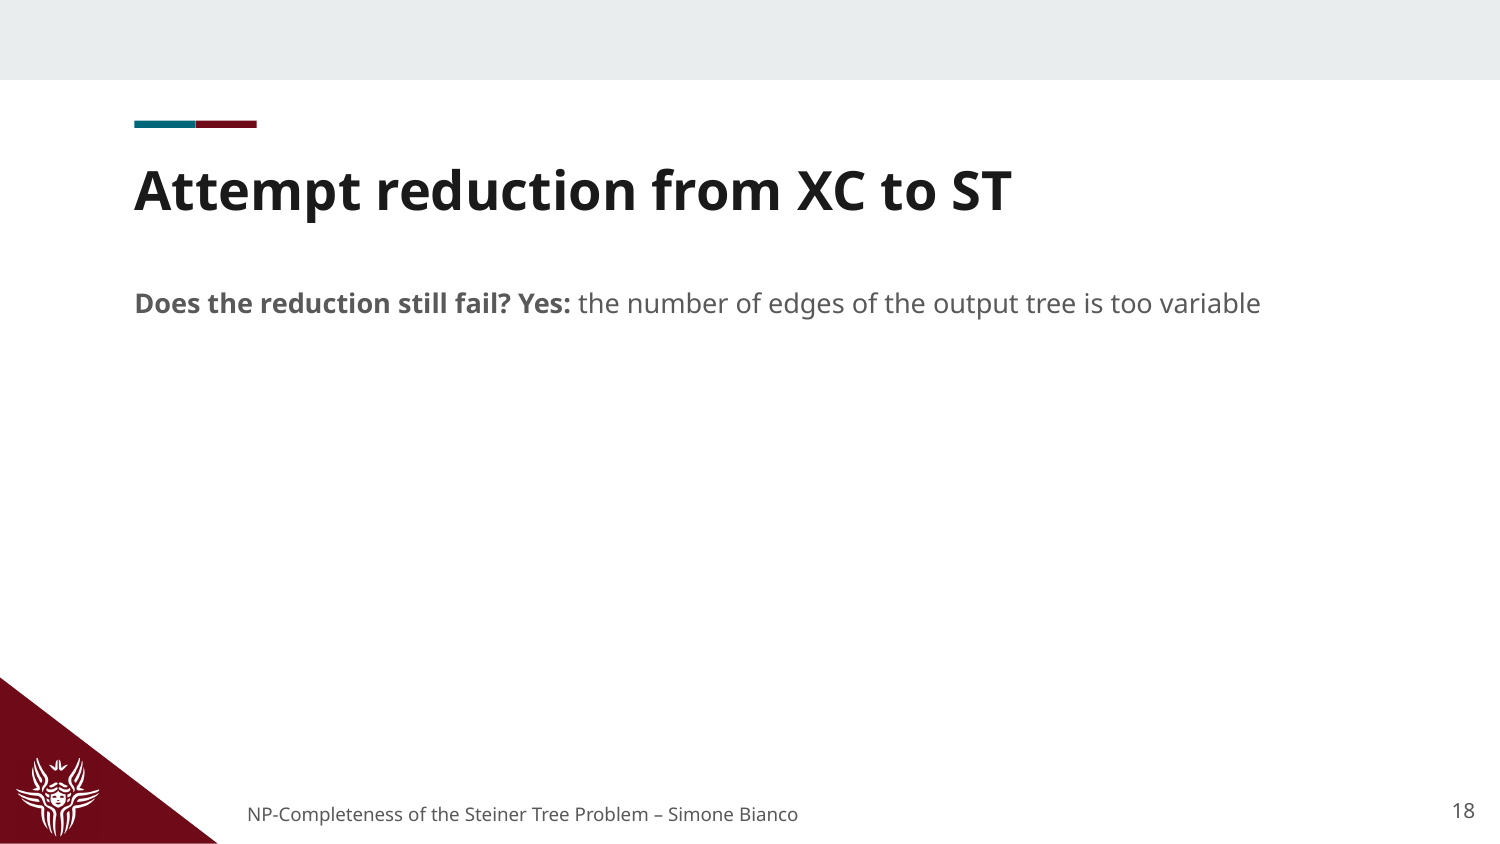

Attempt reduction from XC to ST
# Does the reduction still fail? Yes: the number of edges of the output tree is too variable
NP-Completeness of the Steiner Tree Problem – Simone Bianco